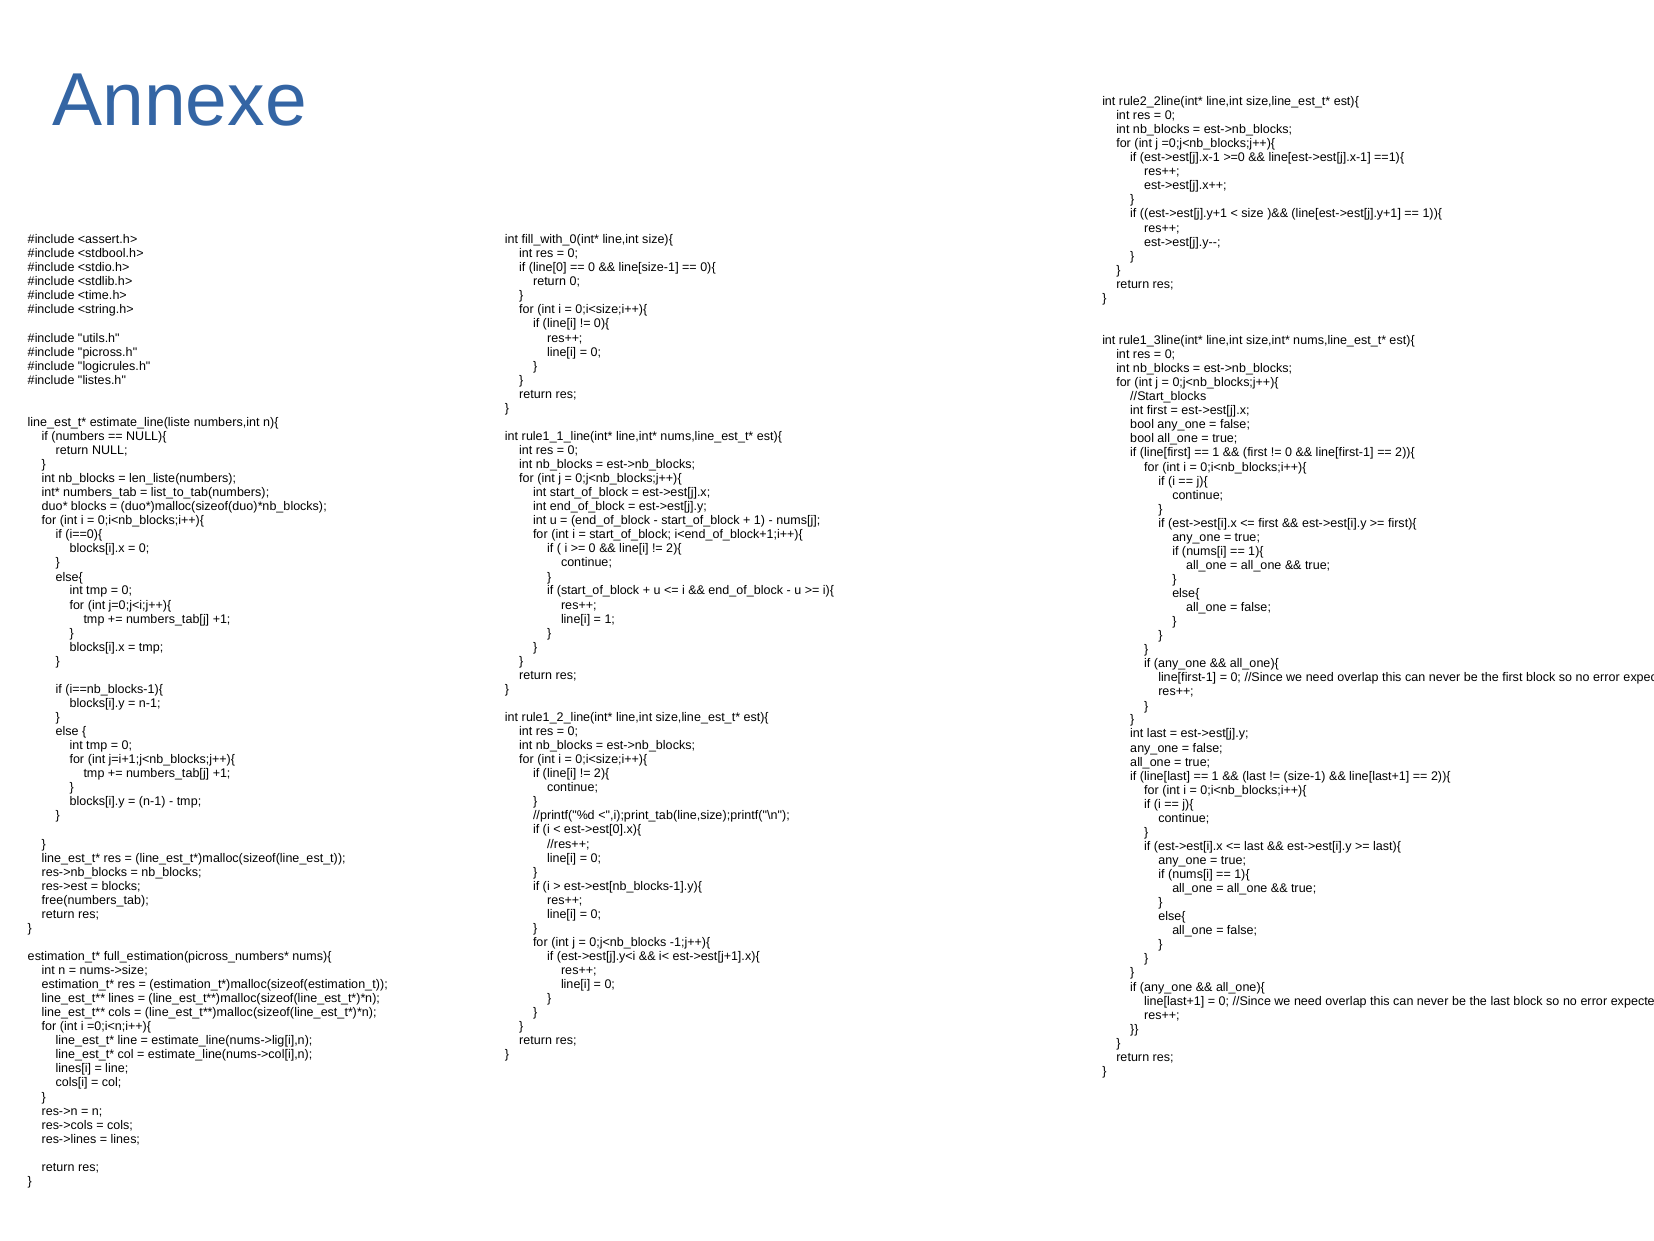

Annexe
int rule2_2line(int* line,int size,line_est_t* est){
 int res = 0;
 int nb_blocks = est->nb_blocks;
 for (int j =0;j<nb_blocks;j++){
 if (est->est[j].x-1 >=0 && line[est->est[j].x-1] ==1){
 res++;
 est->est[j].x++;
 }
 if ((est->est[j].y+1 < size )&& (line[est->est[j].y+1] == 1)){
 res++;
 est->est[j].y--;
 }
 }
 return res;
}
int rule1_3line(int* line,int size,int* nums,line_est_t* est){
 int res = 0;
 int nb_blocks = est->nb_blocks;
 for (int j = 0;j<nb_blocks;j++){
 //Start_blocks
 int first = est->est[j].x;
 bool any_one = false;
 bool all_one = true;
 if (line[first] == 1 && (first != 0 && line[first-1] == 2)){
 for (int i = 0;i<nb_blocks;i++){
 if (i == j){
 continue;
 }
 if (est->est[i].x <= first && est->est[i].y >= first){
 any_one = true;
 if (nums[i] == 1){
 all_one = all_one && true;
 }
 else{
 all_one = false;
 }
 }
 }
 if (any_one && all_one){
 line[first-1] = 0; //Since we need overlap this can never be the first block so no error expected
 res++;
 }
 }
 int last = est->est[j].y;
 any_one = false;
 all_one = true;
 if (line[last] == 1 && (last != (size-1) && line[last+1] == 2)){
 for (int i = 0;i<nb_blocks;i++){
 if (i == j){
 continue;
 }
 if (est->est[i].x <= last && est->est[i].y >= last){
 any_one = true;
 if (nums[i] == 1){
 all_one = all_one && true;
 }
 else{
 all_one = false;
 }
 }
 }
 if (any_one && all_one){
 line[last+1] = 0; //Since we need overlap this can never be the last block so no error expected
 res++;
 }}
 }
 return res;
}
#include <assert.h>
#include <stdbool.h>
#include <stdio.h>
#include <stdlib.h>
#include <time.h>
#include <string.h>
#include "utils.h"
#include "picross.h"
#include "logicrules.h"
#include "listes.h"
line_est_t* estimate_line(liste numbers,int n){
 if (numbers == NULL){
 return NULL;
 }
 int nb_blocks = len_liste(numbers);
 int* numbers_tab = list_to_tab(numbers);
 duo* blocks = (duo*)malloc(sizeof(duo)*nb_blocks);
 for (int i = 0;i<nb_blocks;i++){
 if (i==0){
 blocks[i].x = 0;
 }
 else{
 int tmp = 0;
 for (int j=0;j<i;j++){
 tmp += numbers_tab[j] +1;
 }
 blocks[i].x = tmp;
 }
 if (i==nb_blocks-1){
 blocks[i].y = n-1;
 }
 else {
 int tmp = 0;
 for (int j=i+1;j<nb_blocks;j++){
 tmp += numbers_tab[j] +1;
 }
 blocks[i].y = (n-1) - tmp;
 }
 }
 line_est_t* res = (line_est_t*)malloc(sizeof(line_est_t));
 res->nb_blocks = nb_blocks;
 res->est = blocks;
 free(numbers_tab);
 return res;
}
estimation_t* full_estimation(picross_numbers* nums){
 int n = nums->size;
 estimation_t* res = (estimation_t*)malloc(sizeof(estimation_t));
 line_est_t** lines = (line_est_t**)malloc(sizeof(line_est_t*)*n);
 line_est_t** cols = (line_est_t**)malloc(sizeof(line_est_t*)*n);
 for (int i =0;i<n;i++){
 line_est_t* line = estimate_line(nums->lig[i],n);
 line_est_t* col = estimate_line(nums->col[i],n);
 lines[i] = line;
 cols[i] = col;
 }
 res->n = n;
 res->cols = cols;
 res->lines = lines;
 return res;
}
int fill_with_0(int* line,int size){
 int res = 0;
 if (line[0] == 0 && line[size-1] == 0){
 return 0;
 }
 for (int i = 0;i<size;i++){
 if (line[i] != 0){
 res++;
 line[i] = 0;
 }
 }
 return res;
}
int rule1_1_line(int* line,int* nums,line_est_t* est){
 int res = 0;
 int nb_blocks = est->nb_blocks;
 for (int j = 0;j<nb_blocks;j++){
 int start_of_block = est->est[j].x;
 int end_of_block = est->est[j].y;
 int u = (end_of_block - start_of_block + 1) - nums[j];
 for (int i = start_of_block; i<end_of_block+1;i++){
 if ( i >= 0 && line[i] != 2){
 continue;
 }
 if (start_of_block + u <= i && end_of_block - u >= i){
 res++;
 line[i] = 1;
 }
 }
 }
 return res;
}
int rule1_2_line(int* line,int size,line_est_t* est){
 int res = 0;
 int nb_blocks = est->nb_blocks;
 for (int i = 0;i<size;i++){
 if (line[i] != 2){
 continue;
 }
 //printf("%d <",i);print_tab(line,size);printf("\n");
 if (i < est->est[0].x){
 //res++;
 line[i] = 0;
 }
 if (i > est->est[nb_blocks-1].y){
 res++;
 line[i] = 0;
 }
 for (int j = 0;j<nb_blocks -1;j++){
 if (est->est[j].y<i && i< est->est[j+1].x){
 res++;
 line[i] = 0;
 }
 }
 }
 return res;
}